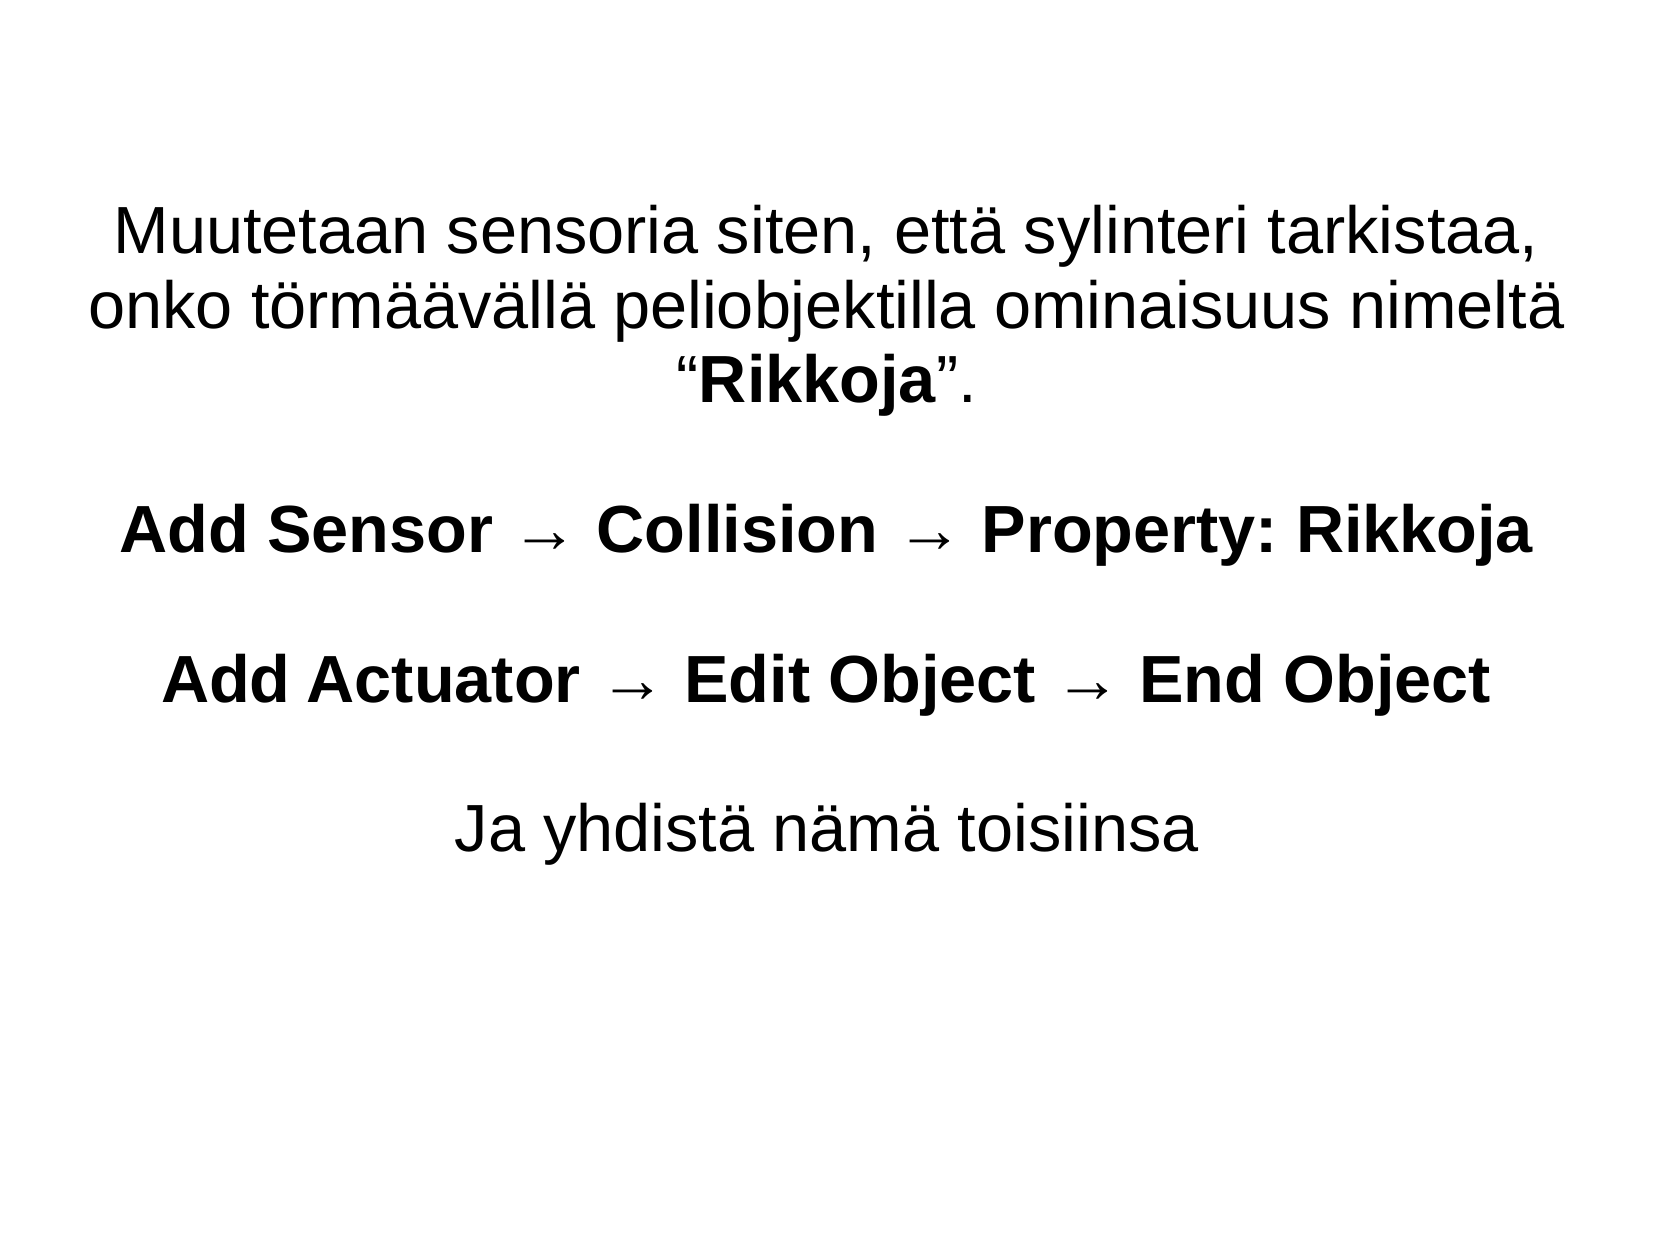

# Muutetaan sensoria siten, että sylinteri tarkistaa, onko törmäävällä peliobjektilla ominaisuus nimeltä “Rikkoja”.
Add Sensor → Collision → Property: Rikkoja
Add Actuator → Edit Object → End Object
Ja yhdistä nämä toisiinsa